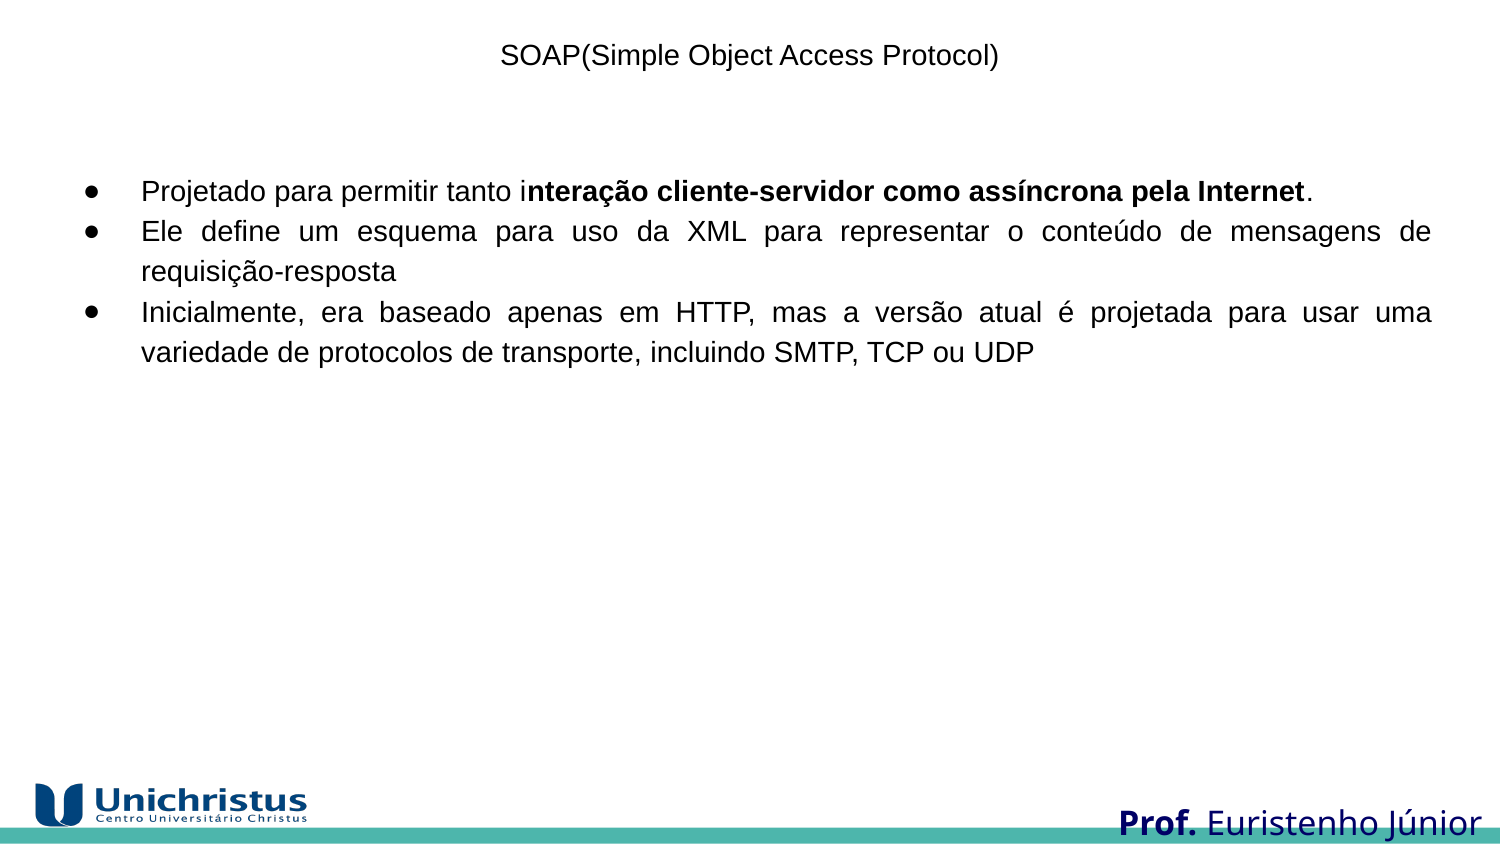

# SOAP(Simple Object Access Protocol)
Projetado para permitir tanto interação cliente-servidor como assíncrona pela Internet.
Ele define um esquema para uso da XML para representar o conteúdo de mensagens de requisição-resposta
Inicialmente, era baseado apenas em HTTP, mas a versão atual é projetada para usar uma variedade de protocolos de transporte, incluindo SMTP, TCP ou UDP
Prof. Euristenho Júnior